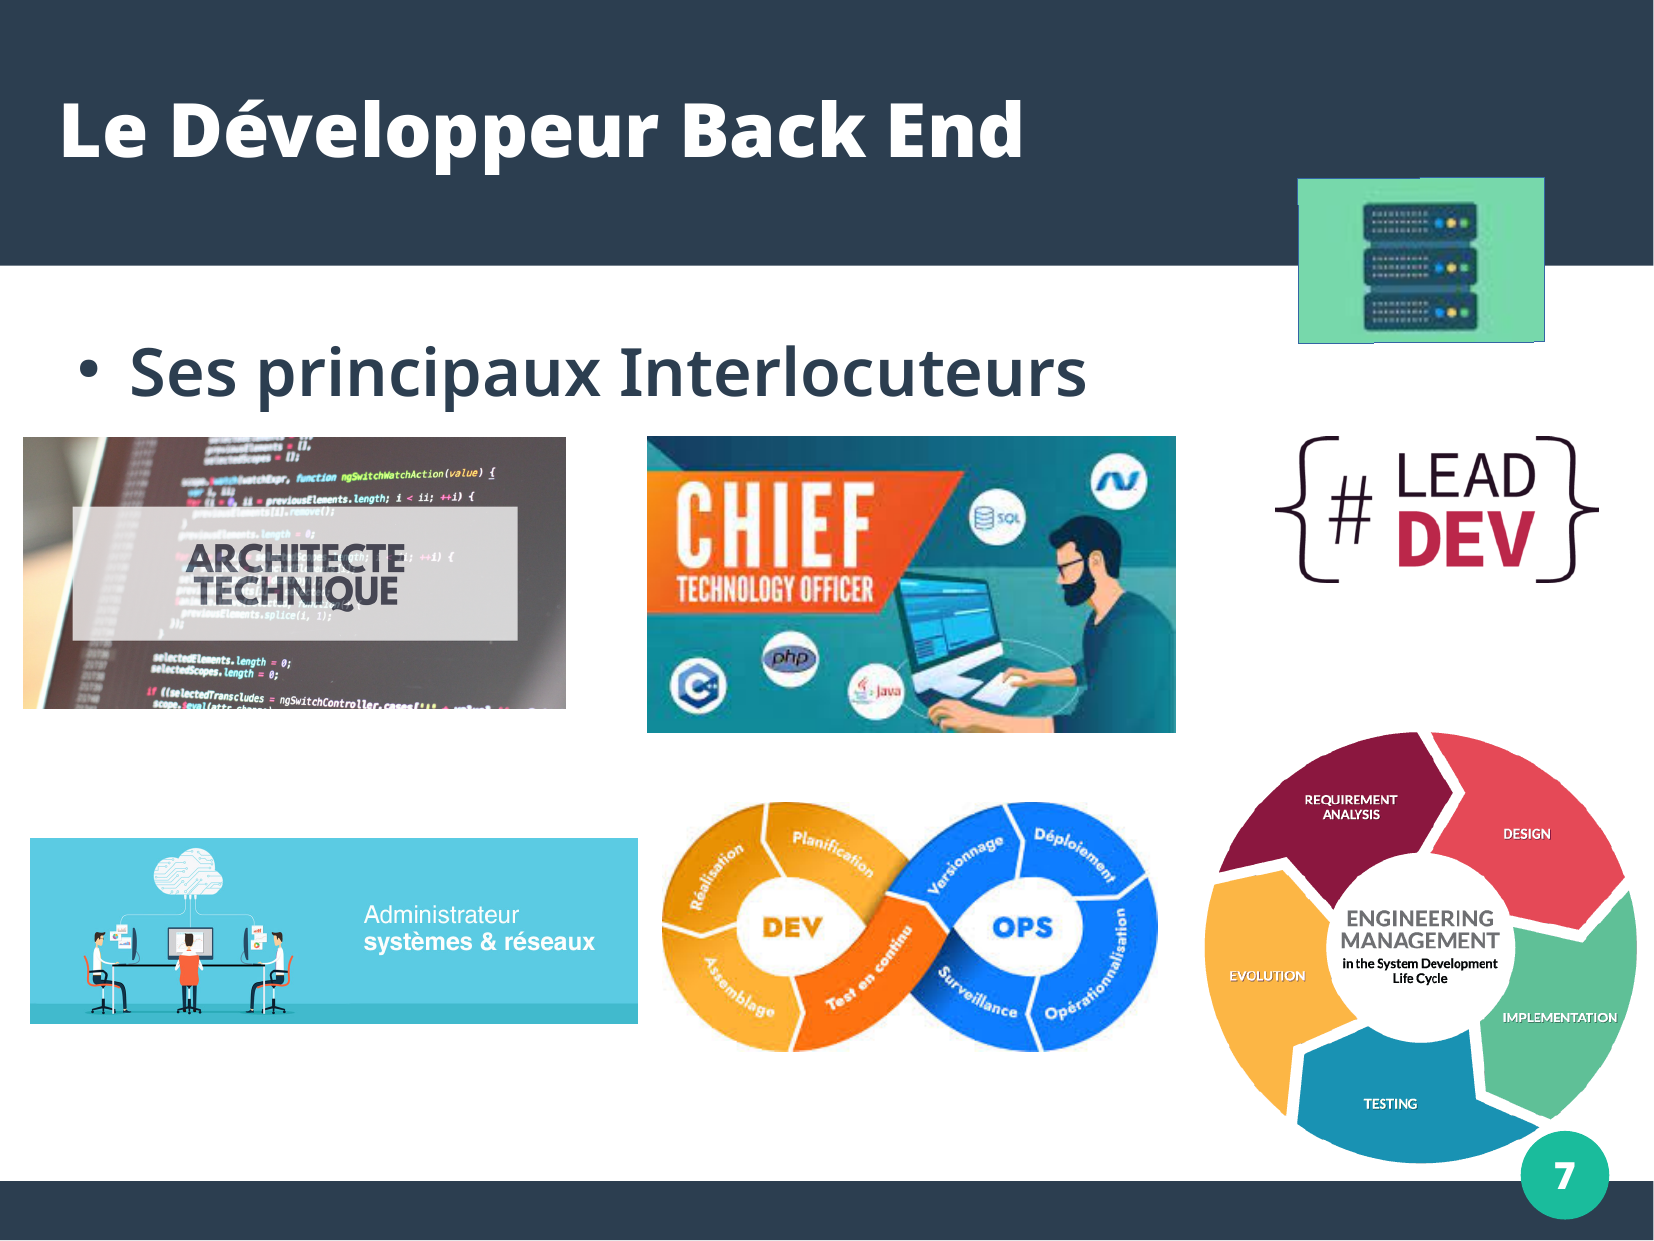

# Le Développeur Back End
Ses principaux Interlocuteurs
7